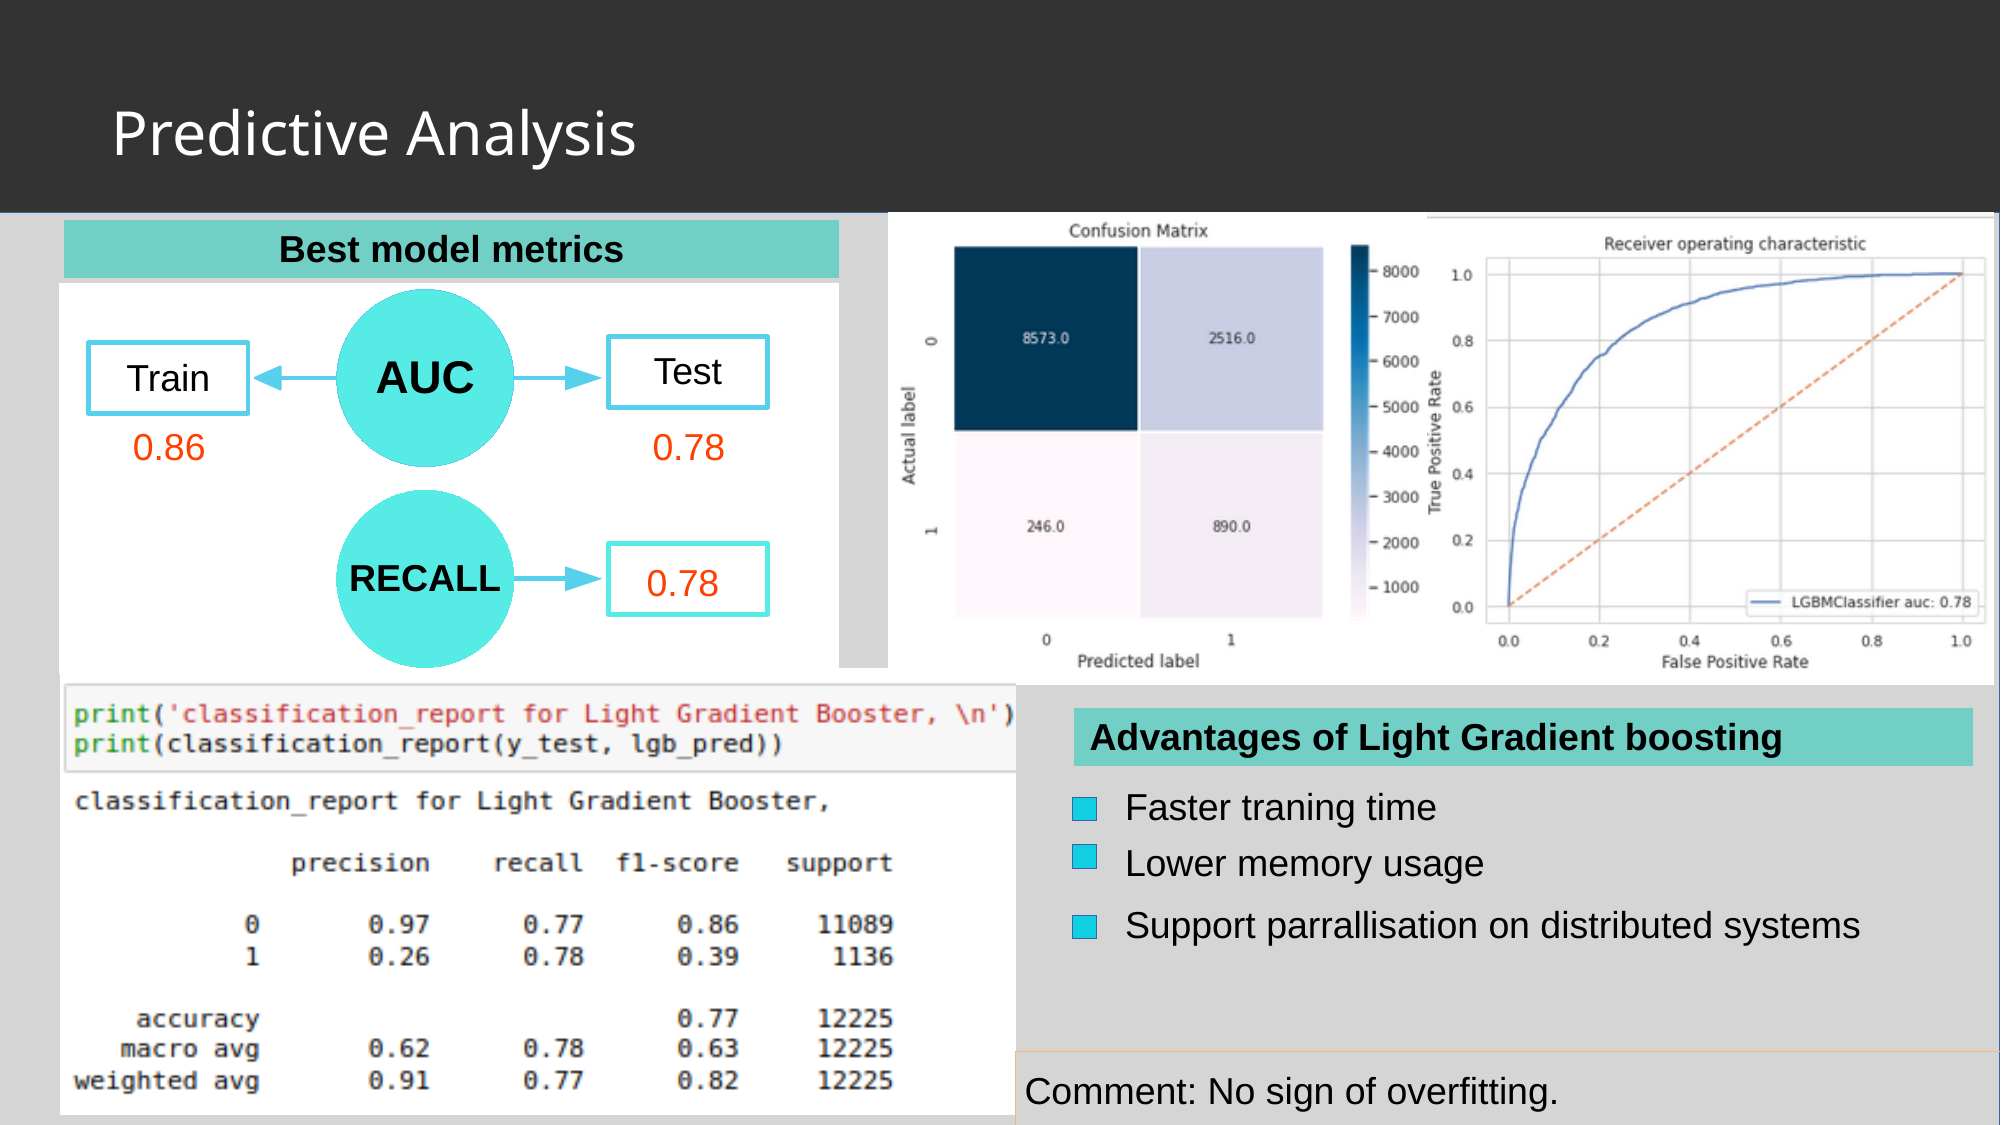

Predictive Analysis
Best model metrics
AUC
Test
Train
0.86
0.78
RECALL
0.78
Advantages of Light Gradient boosting
Faster traning time
Lower memory usage
Support parrallisation on distributed systems
Comment: No sign of overfitting.